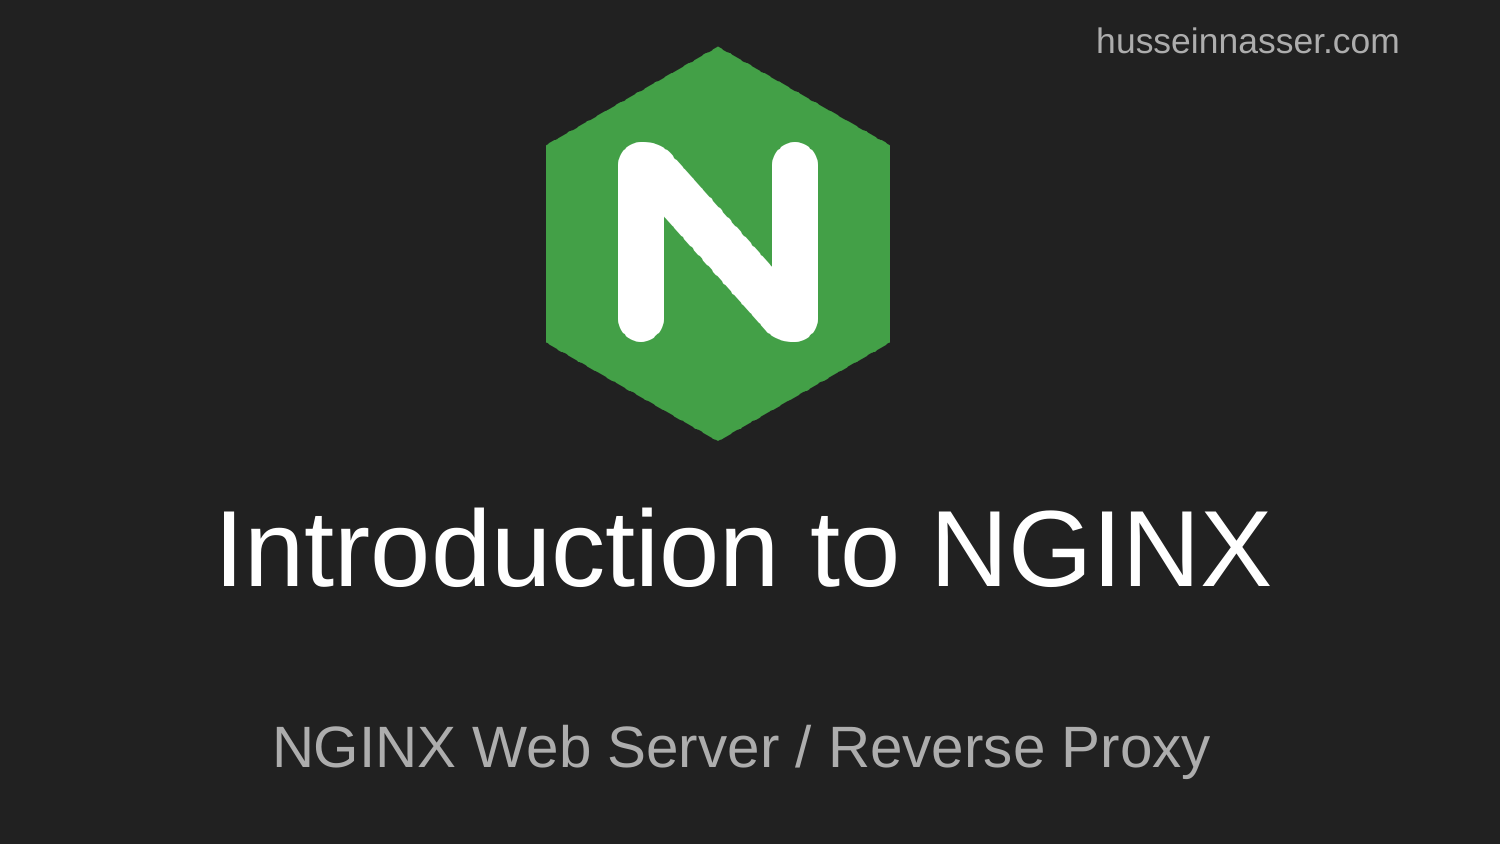

husseinnasser.com
# Introduction to NGINX
NGINX Web Server / Reverse Proxy